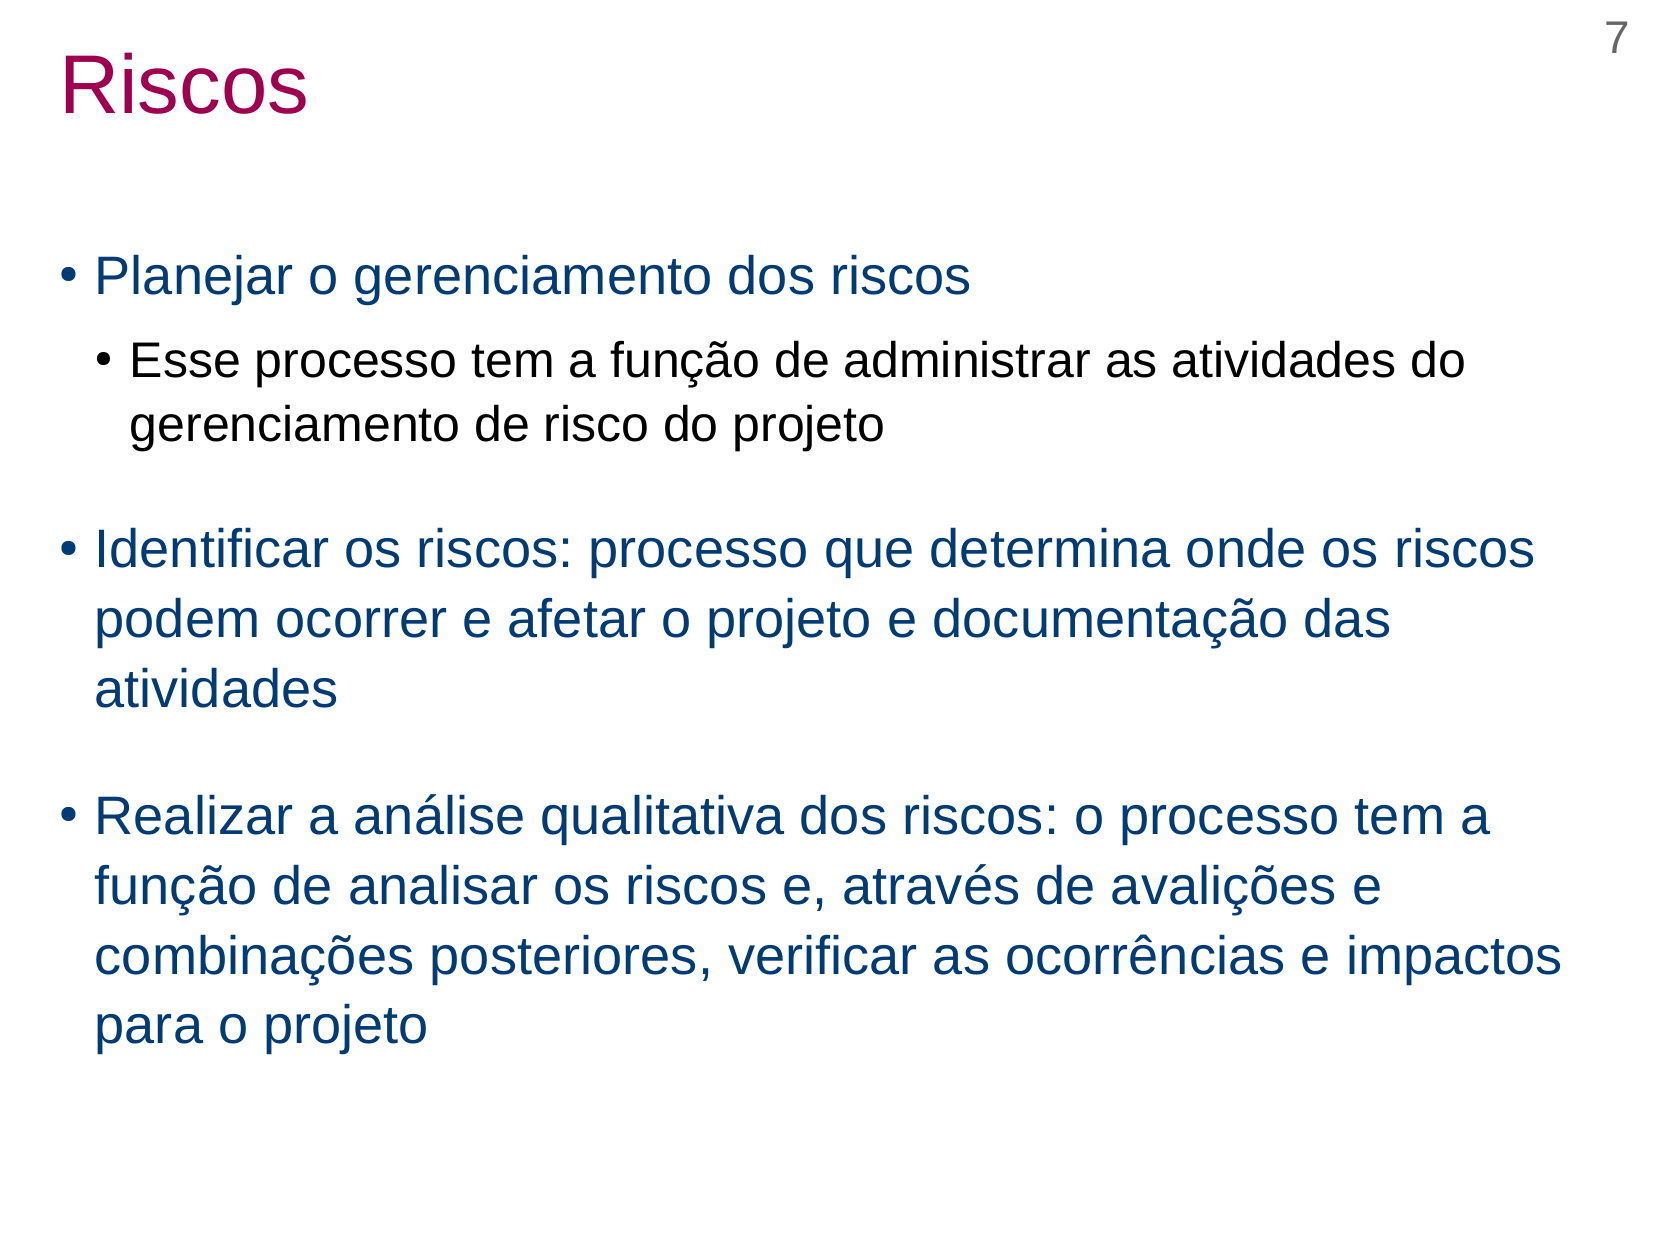

7
# Riscos
Planejar o gerenciamento dos riscos
Esse processo tem a função de administrar as atividades do gerenciamento de risco do projeto
Identificar os riscos: processo que determina onde os riscos podem ocorrer e afetar o projeto e documentação das atividades
Realizar a análise qualitativa dos riscos: o processo tem a função de analisar os riscos e, através de avalições e combinações posteriores, verificar as ocorrências e impactos para o projeto